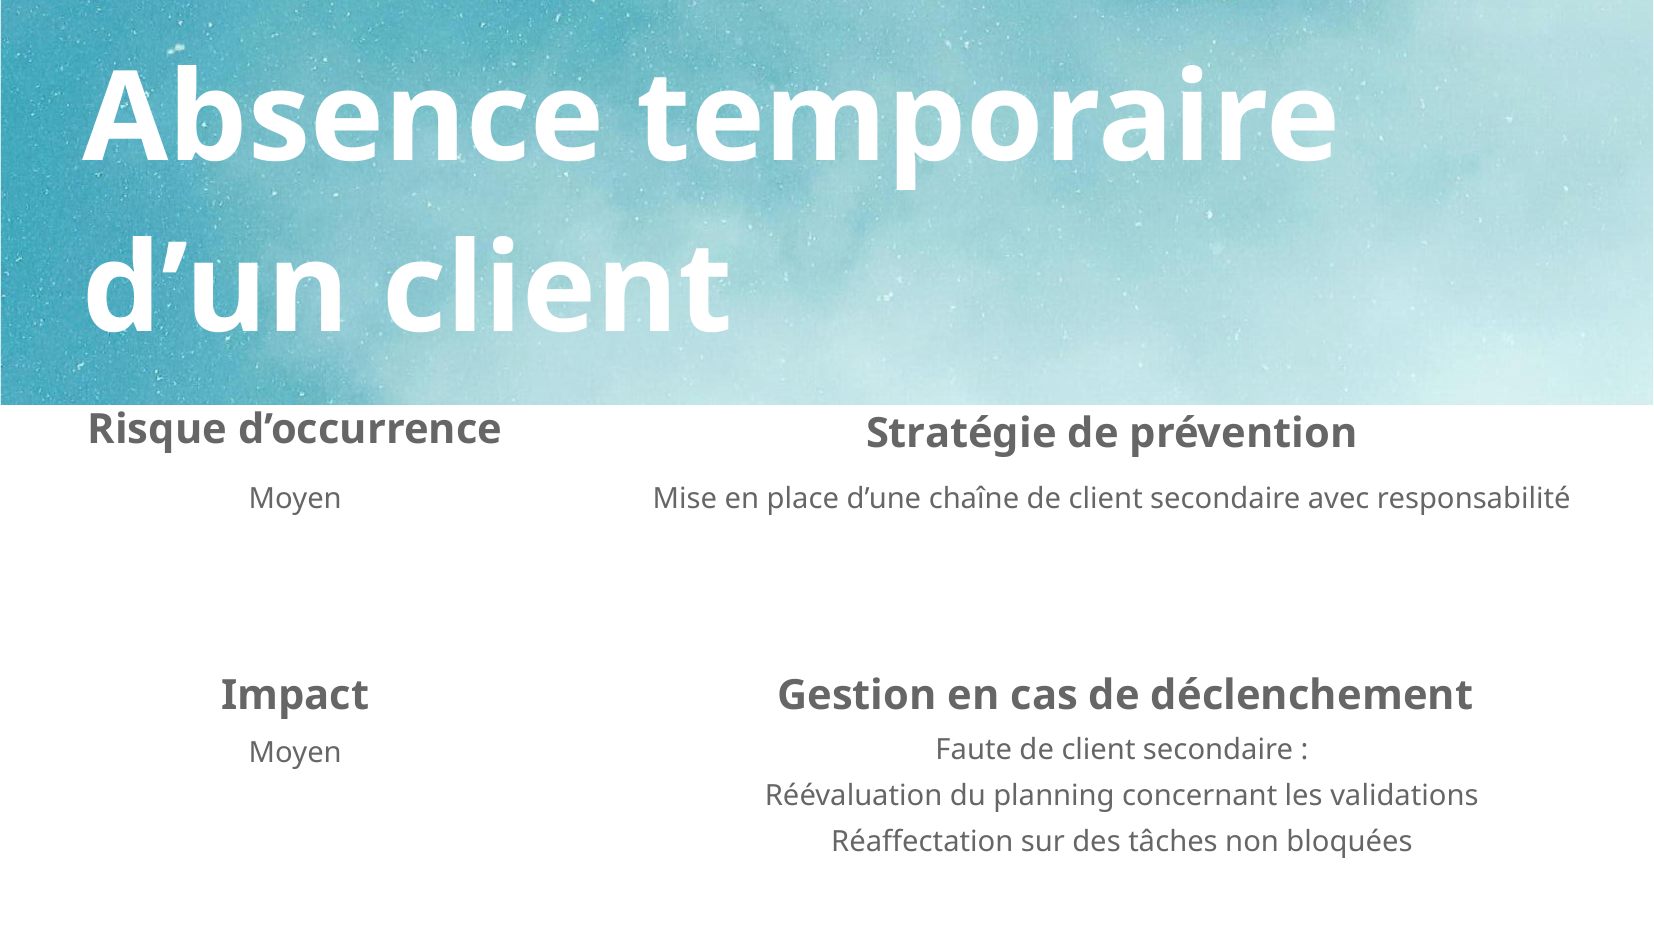

# Absence temporaire d’un client
Risque d’occurrence
Stratégie de prévention
Moyen
Mise en place d’une chaîne de client secondaire avec responsabilité
Impact
Gestion en cas de déclenchement
Faute de client secondaire :
Réévaluation du planning concernant les validations
Réaffectation sur des tâches non bloquées
Moyen